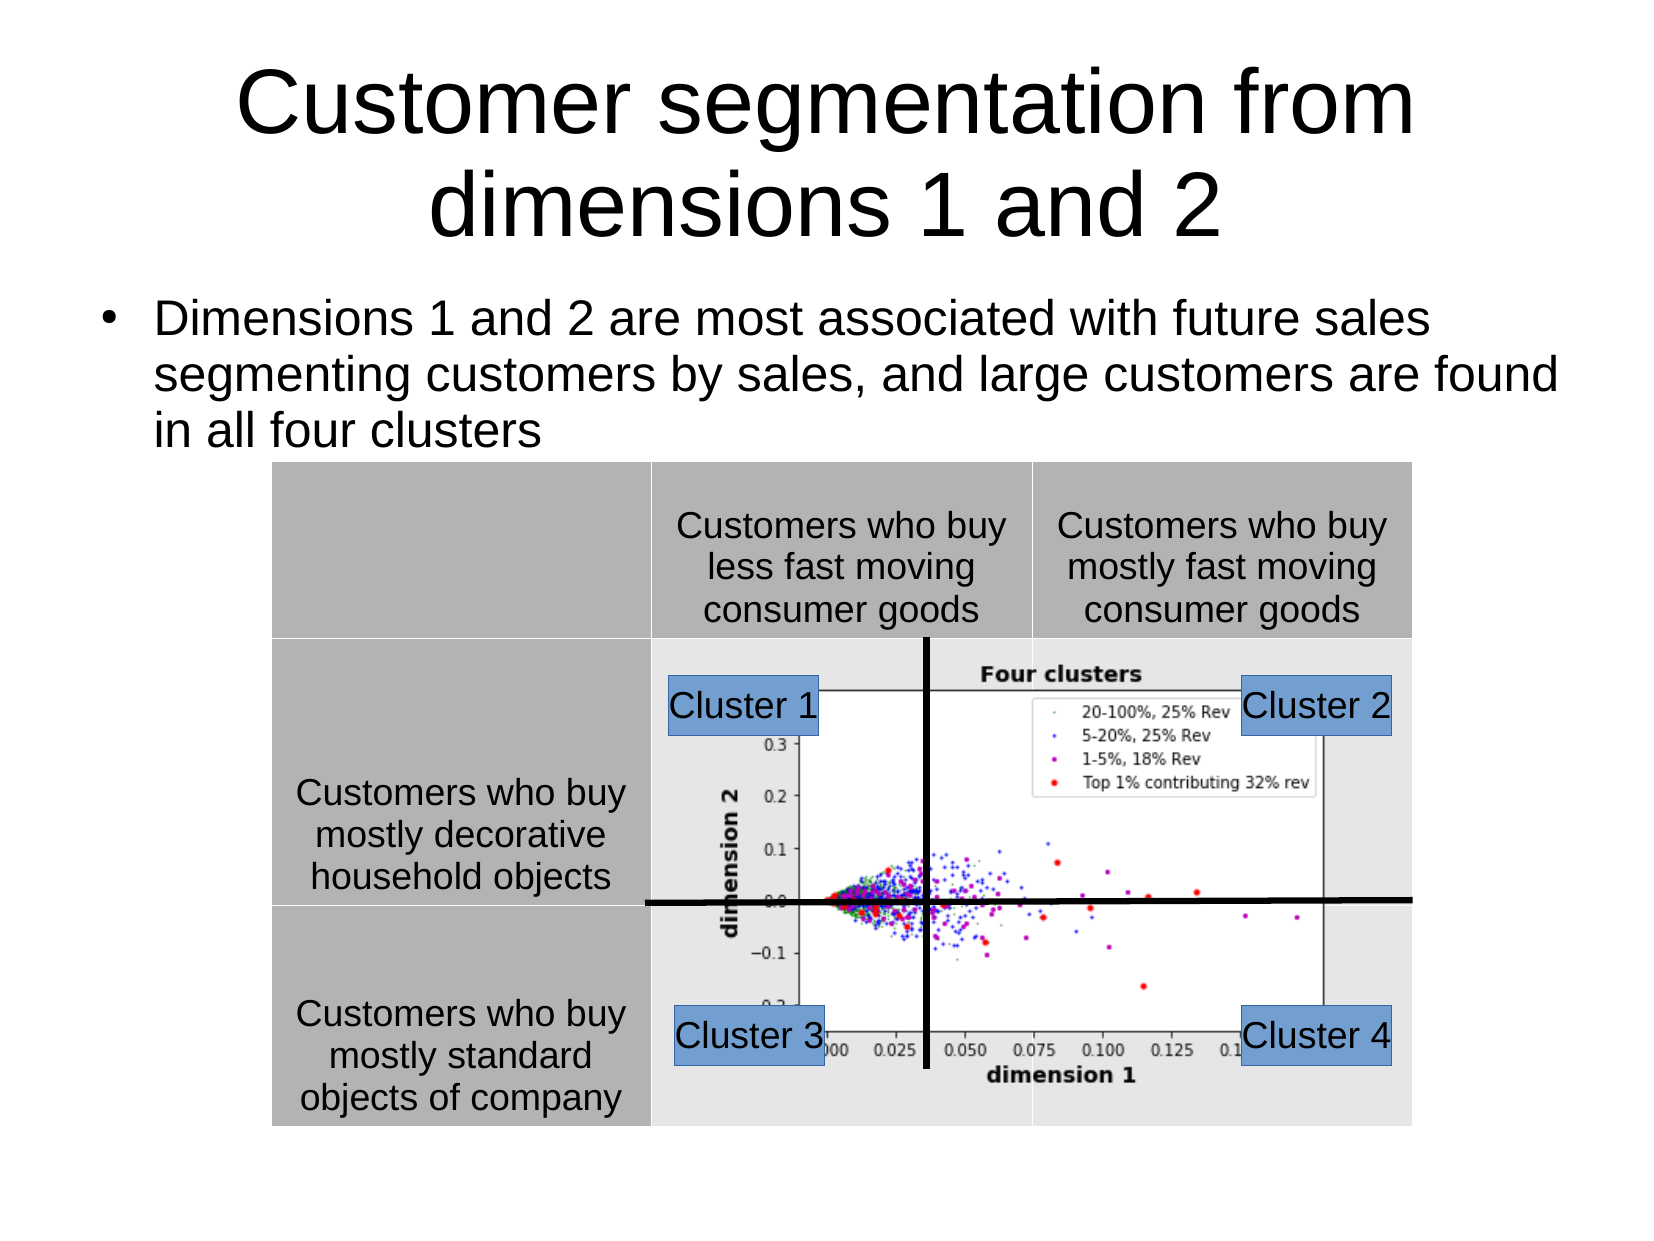

# Customer segmentation from dimensions 1 and 2
Dimensions 1 and 2 are most associated with future sales segmenting customers by sales, and large customers are found in all four clusters
| | Customers who buy less fast moving consumer goods | Customers who buy mostly fast moving consumer goods |
| --- | --- | --- |
| Customers who buy mostly decorative household objects | | |
| Customers who buy mostly standard objects of company | | |
Cluster 1
Cluster 2
Cluster 3
Cluster 4